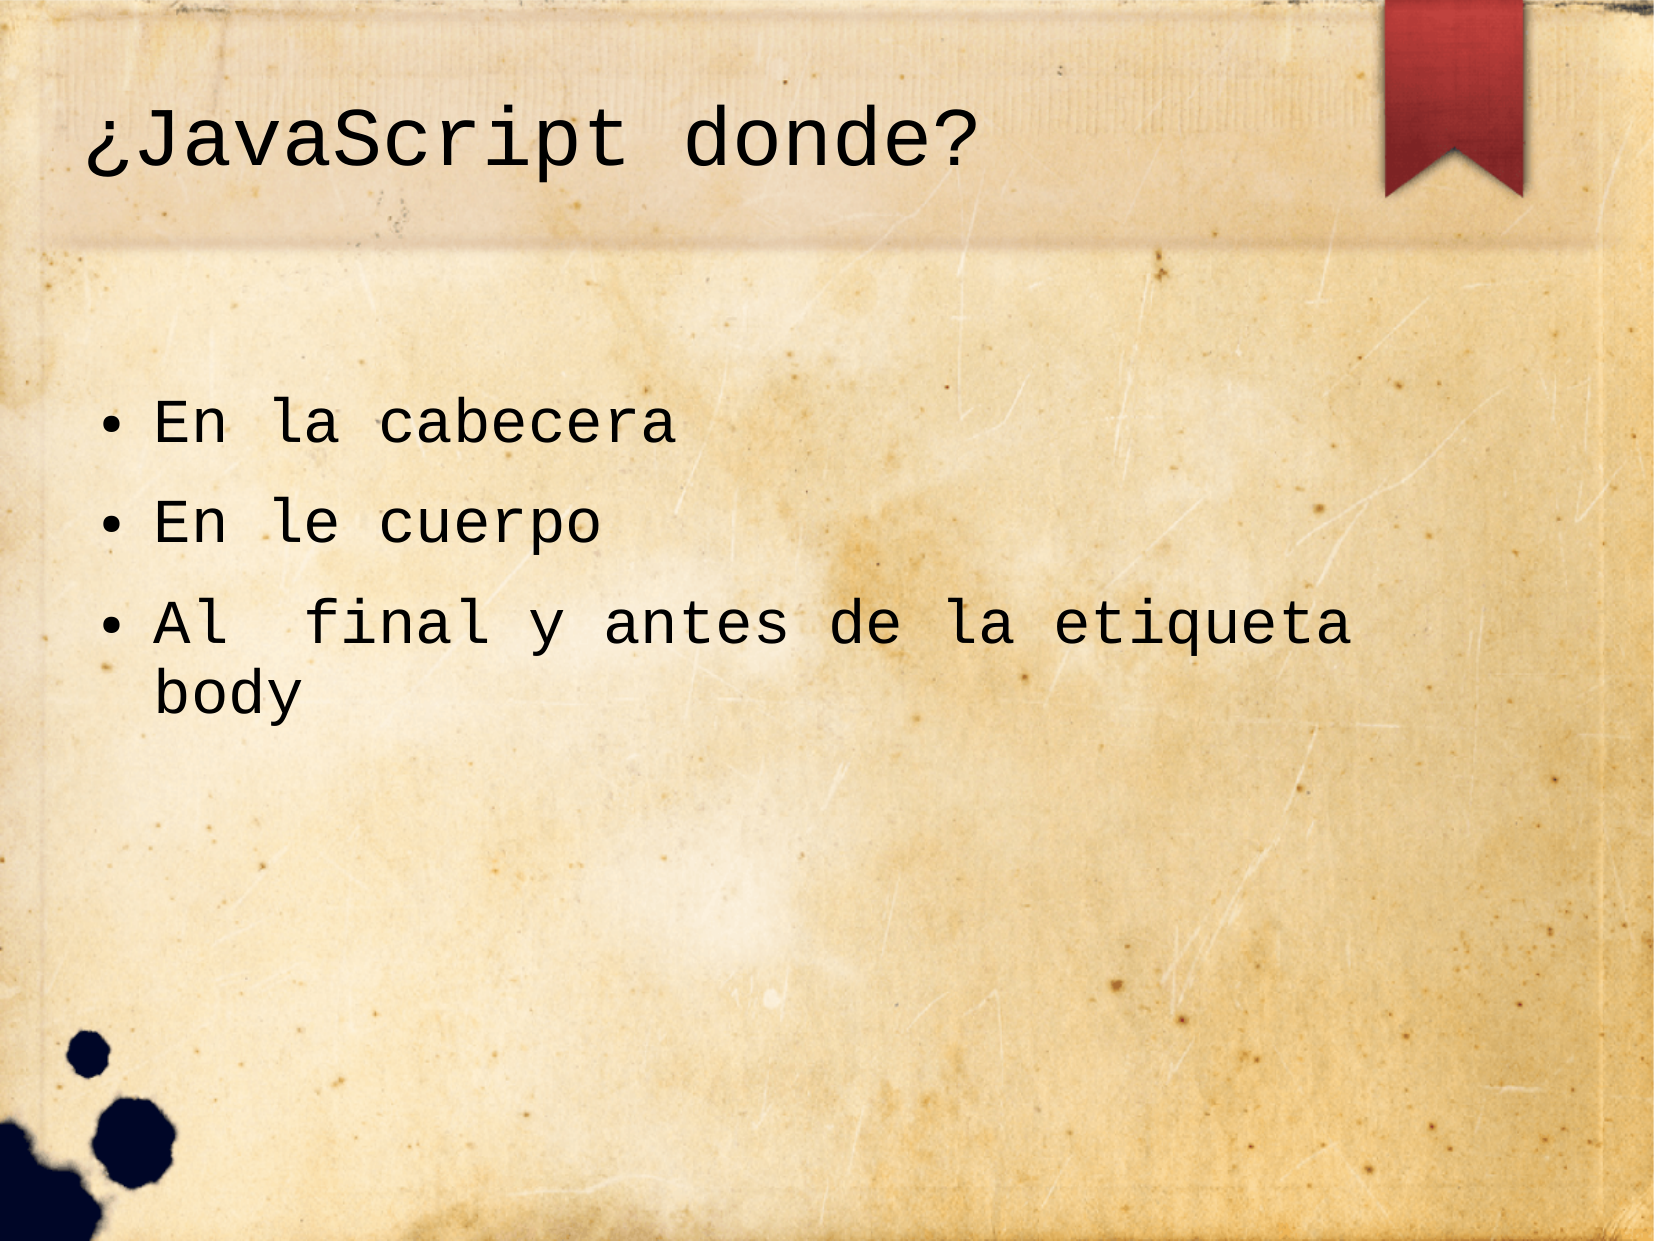

# ¿JavaScript donde?
En la cabecera
En le cuerpo
Al final y antes de la etiqueta body